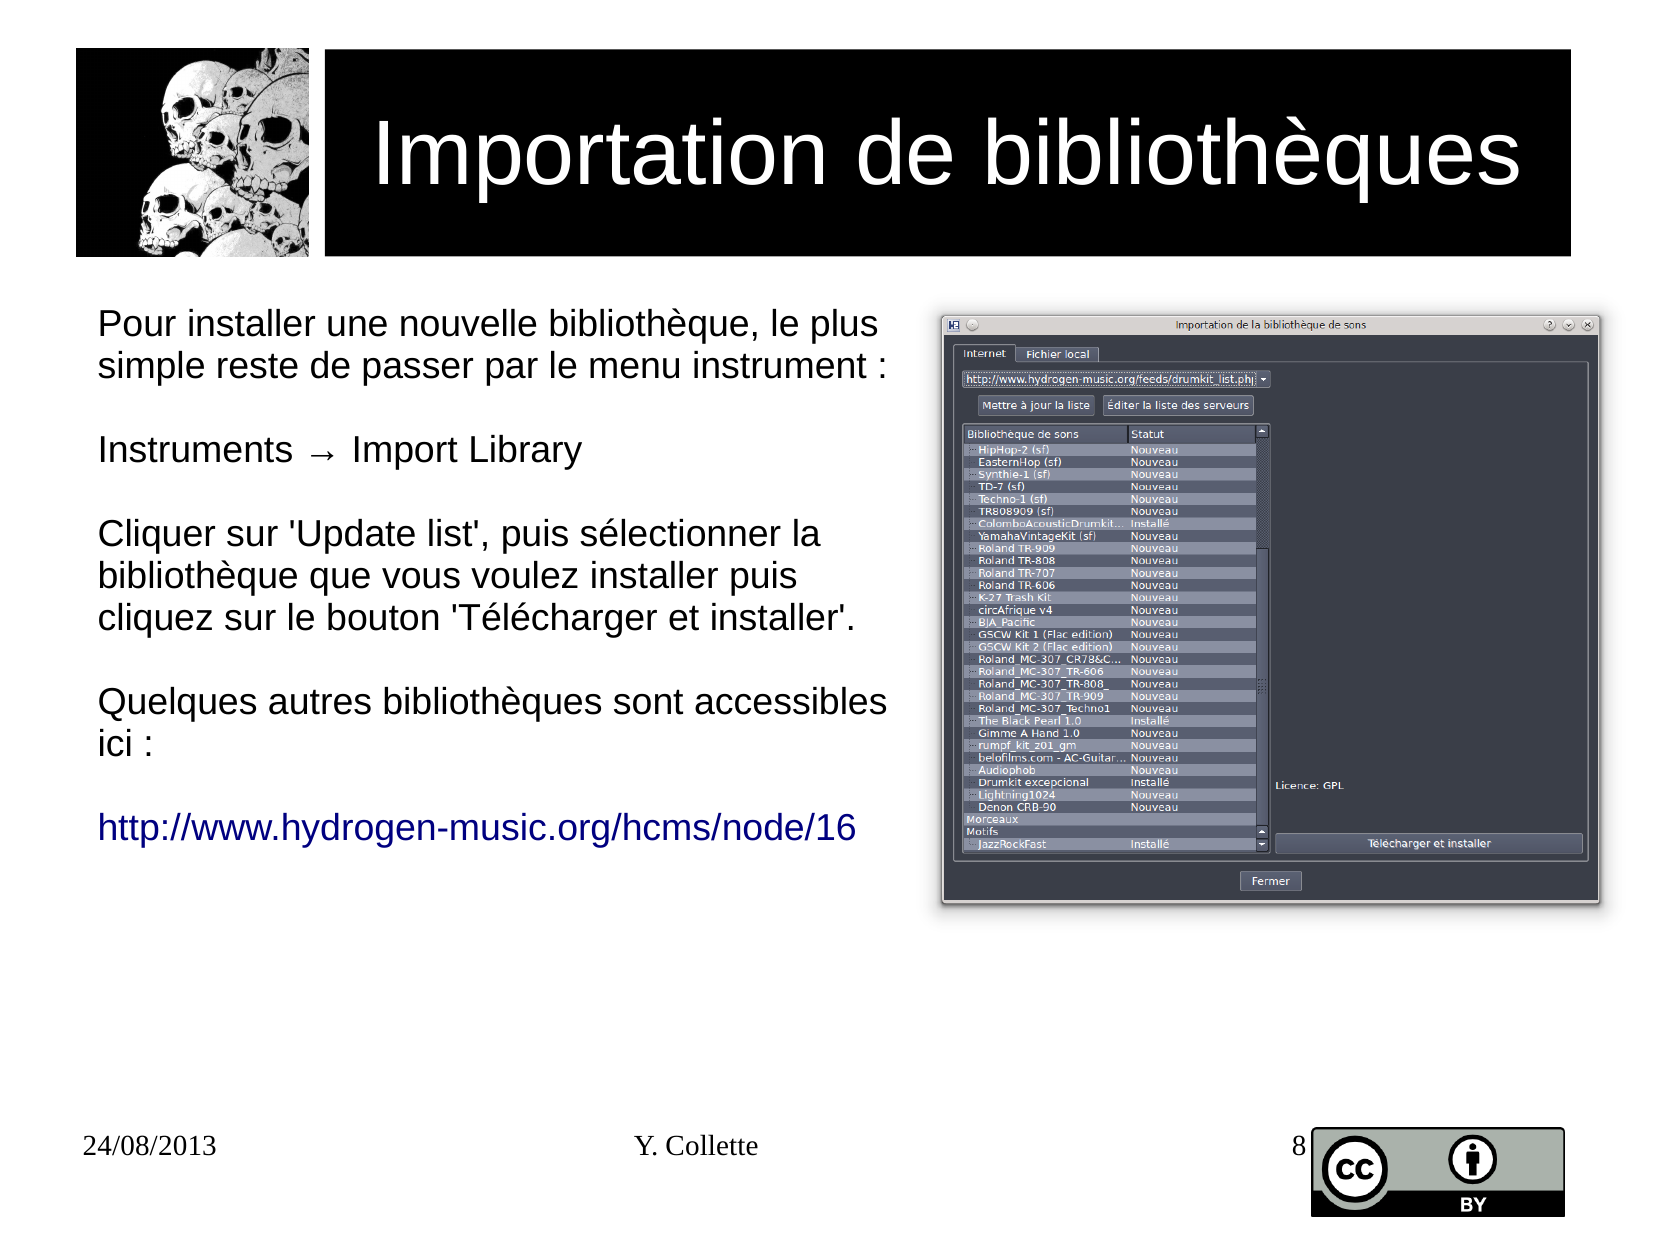

# Importation de bibliothèques
Pour installer une nouvelle bibliothèque, le plus simple reste de passer par le menu instrument :
Instruments → Import Library
Cliquer sur 'Update list', puis sélectionner la bibliothèque que vous voulez installer puis cliquez sur le bouton 'Télécharger et installer'.
Quelques autres bibliothèques sont accessibles ici :
http://www.hydrogen-music.org/hcms/node/16
Y. Collette
8